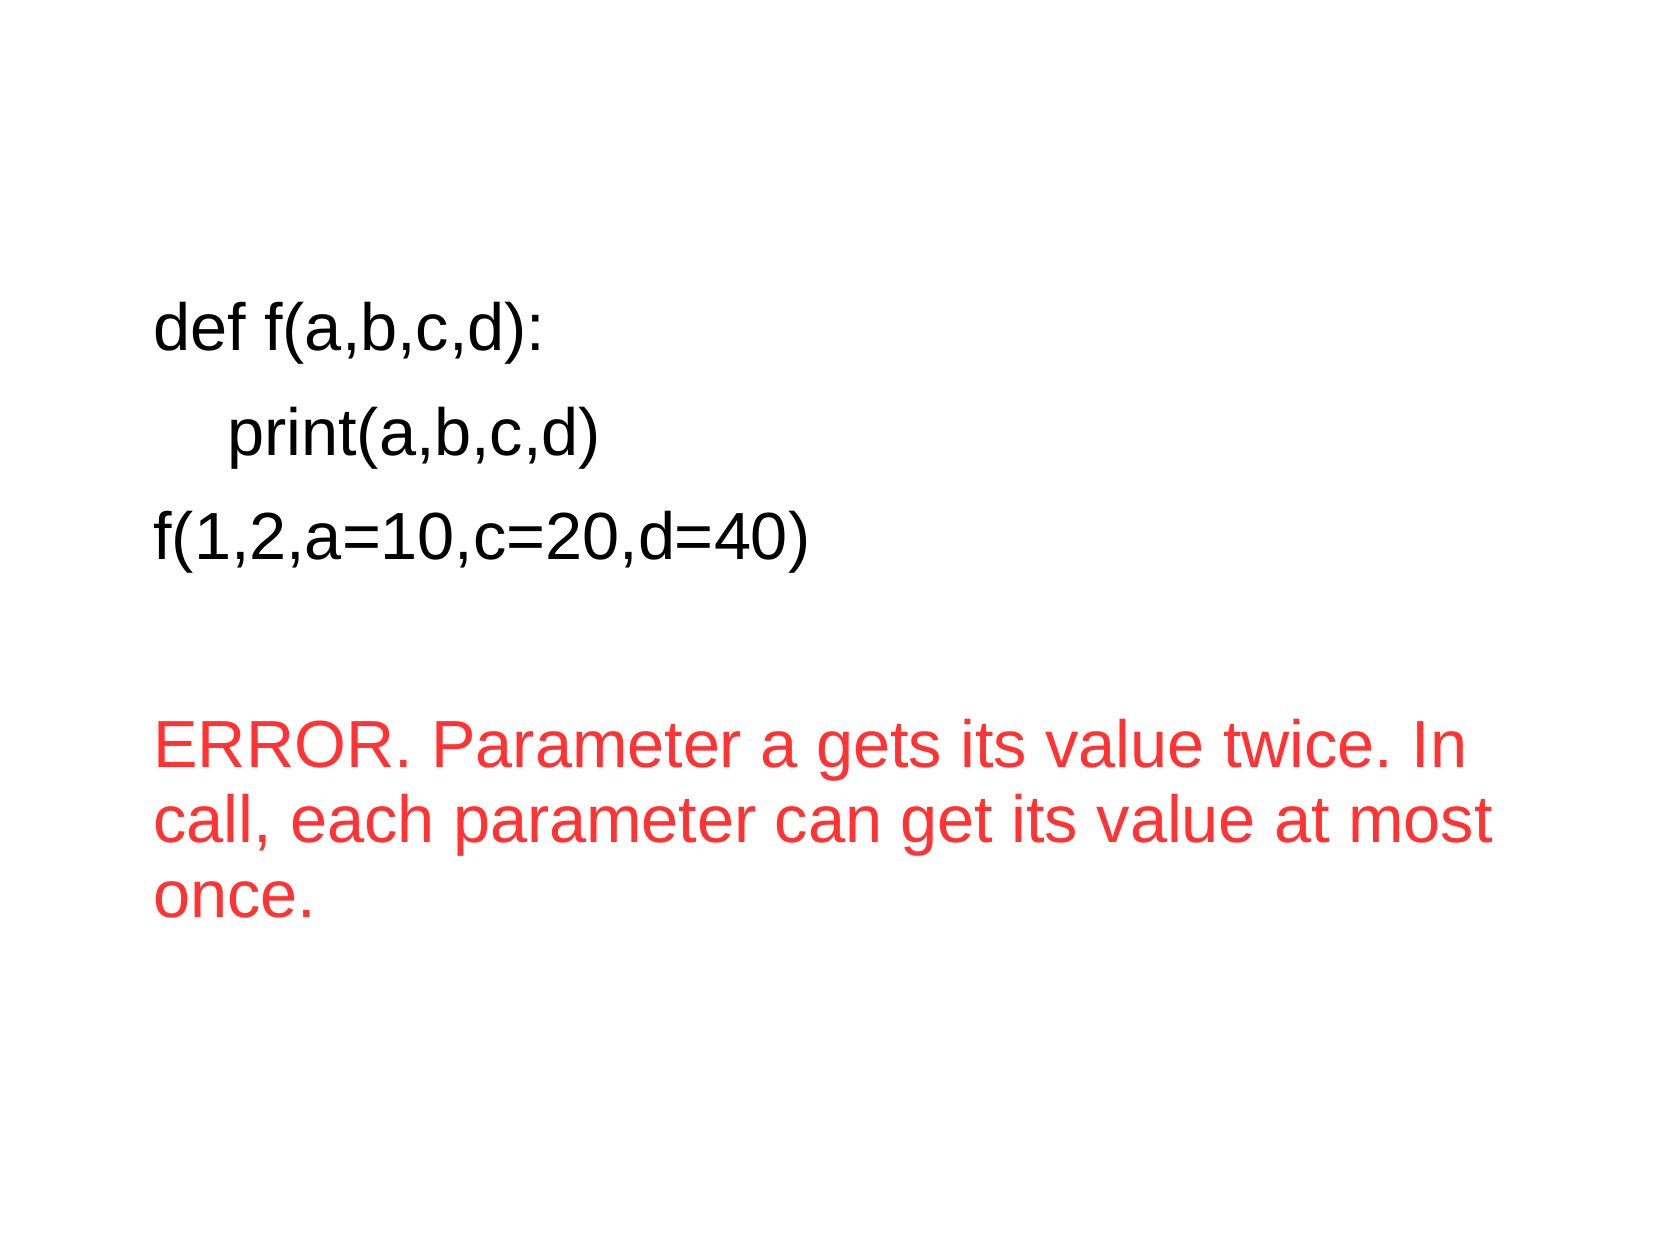

#
def f(a,b,c,d):
 print(a,b,c,d)
f(1,2,a=10,c=20,d=40)
ERROR. Parameter a gets its value twice. In call, each parameter can get its value at most once.